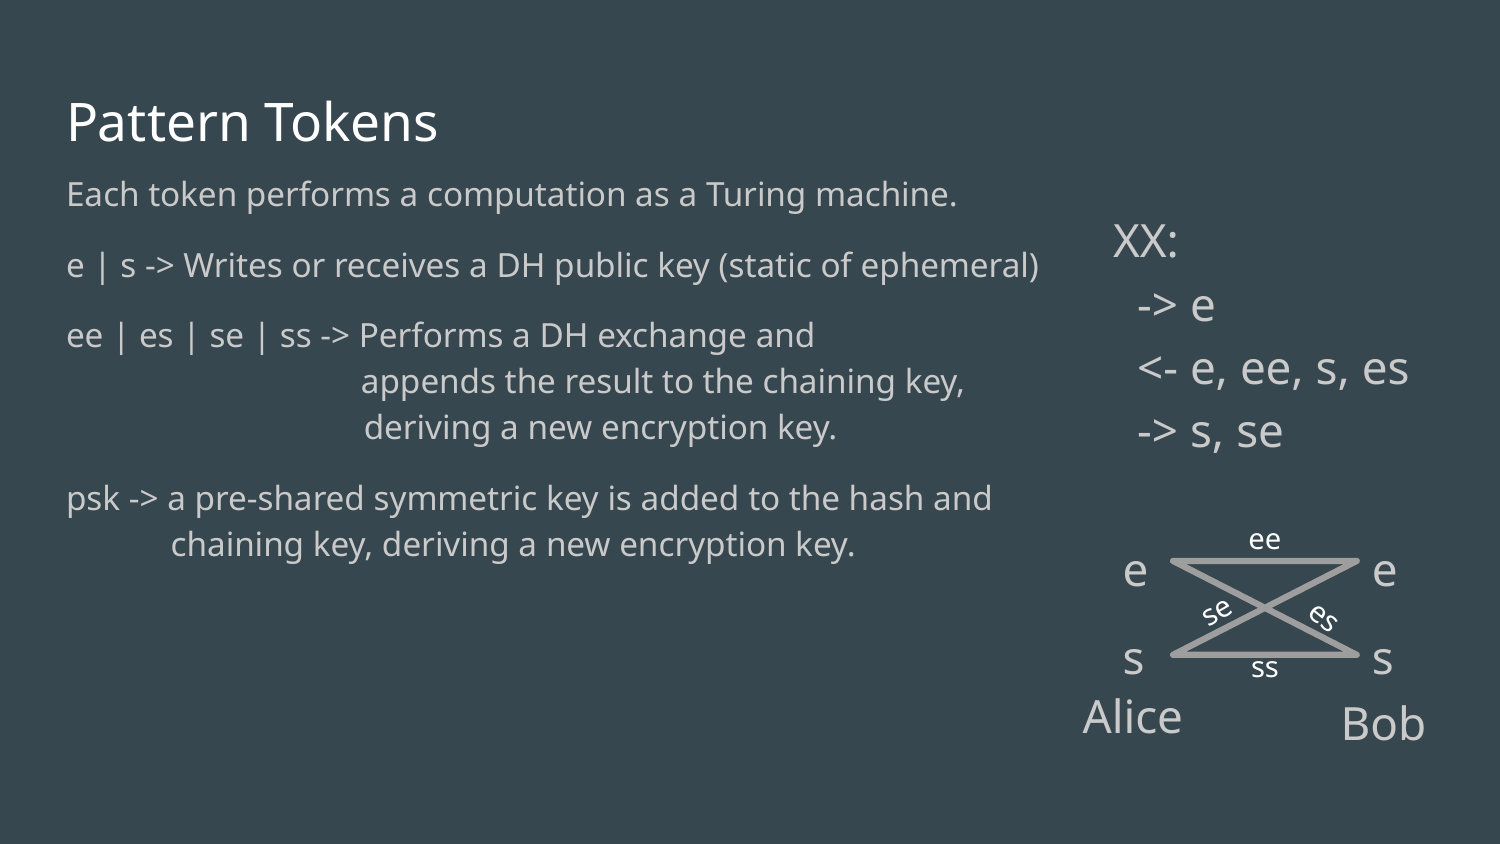

# Pattern Tokens
Each token performs a computation as a Turing machine.
e | s -> Writes or receives a DH public key (static of ephemeral)
ee | es | se | ss -> Performs a DH exchange and
			 appends the result to the chaining key,
 deriving a new encryption key.
psk -> a pre-shared symmetric key is added to the hash and
 chaining key, deriving a new encryption key.
XX:
 -> e
 <- e, ee, s, es
 -> s, se
ee
e
s
e
s
se
es
ss
Alice
Bob